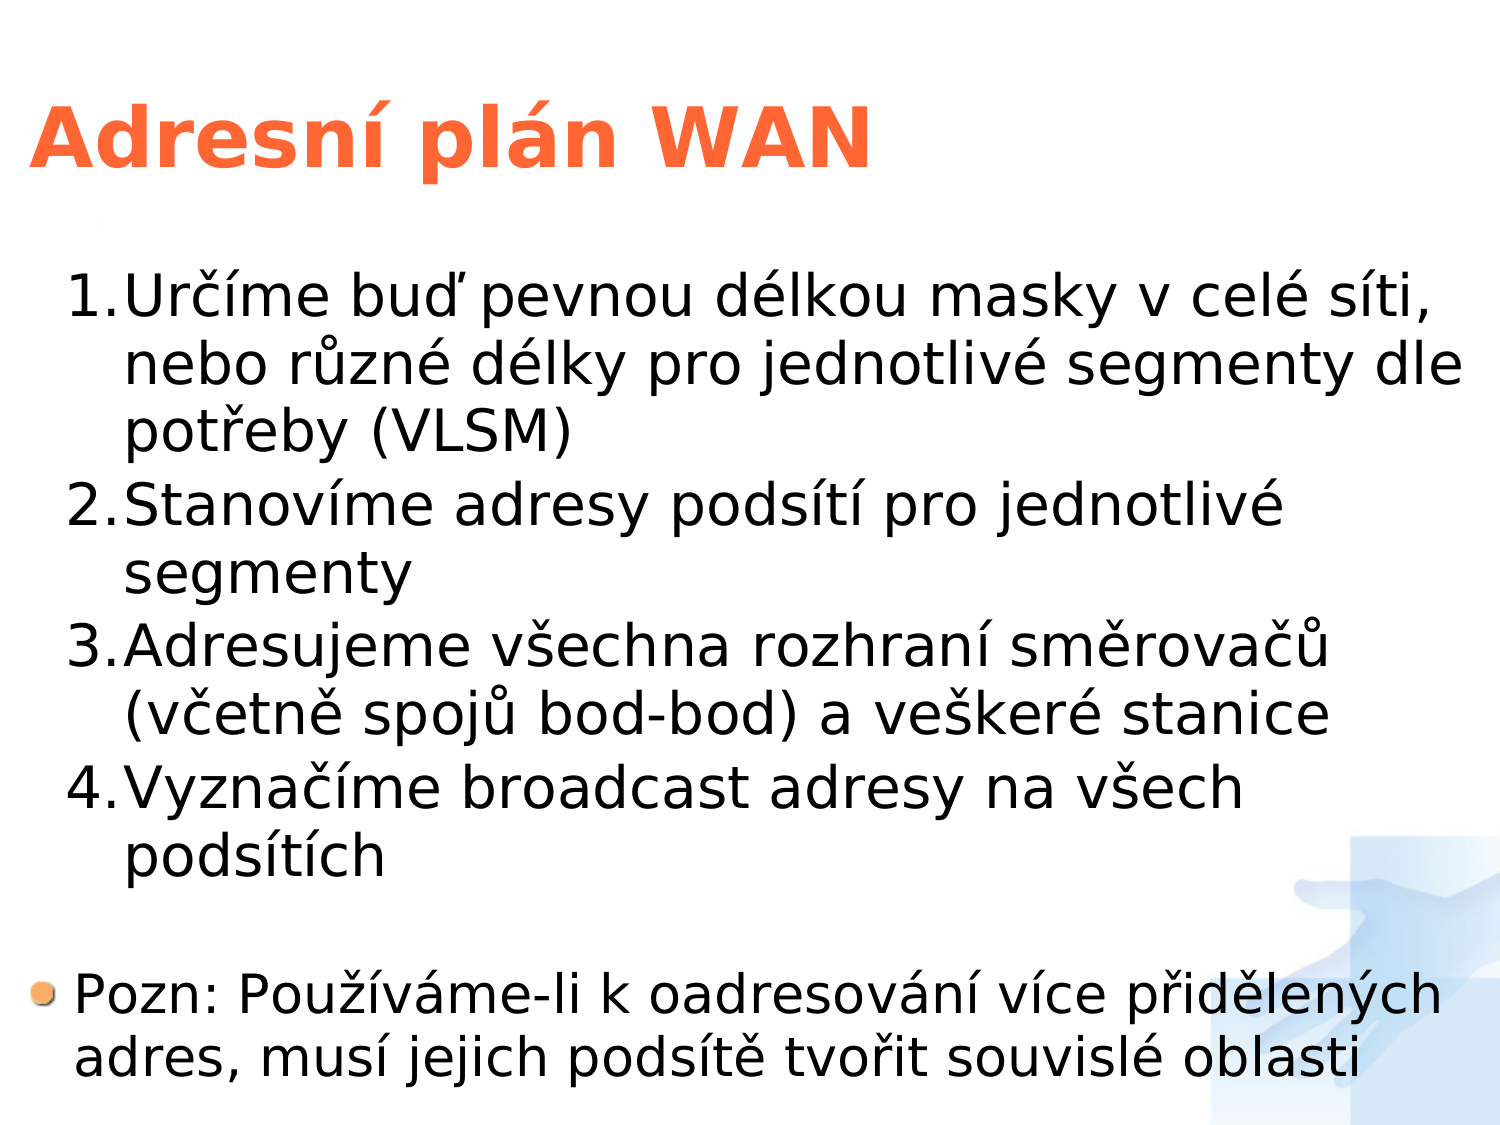

# Adresní plán WAN
Určíme buď pevnou délkou masky v celé síti, nebo různé délky pro jednotlivé segmenty dle potřeby (VLSM)
Stanovíme adresy podsítí pro jednotlivé segmenty
Adresujeme všechna rozhraní směrovačů (včetně spojů bod-bod) a veškeré stanice
Vyznačíme broadcast adresy na všech podsítích
Pozn: Používáme-li k oadresování více přidělených adres, musí jejich podsítě tvořit souvislé oblasti